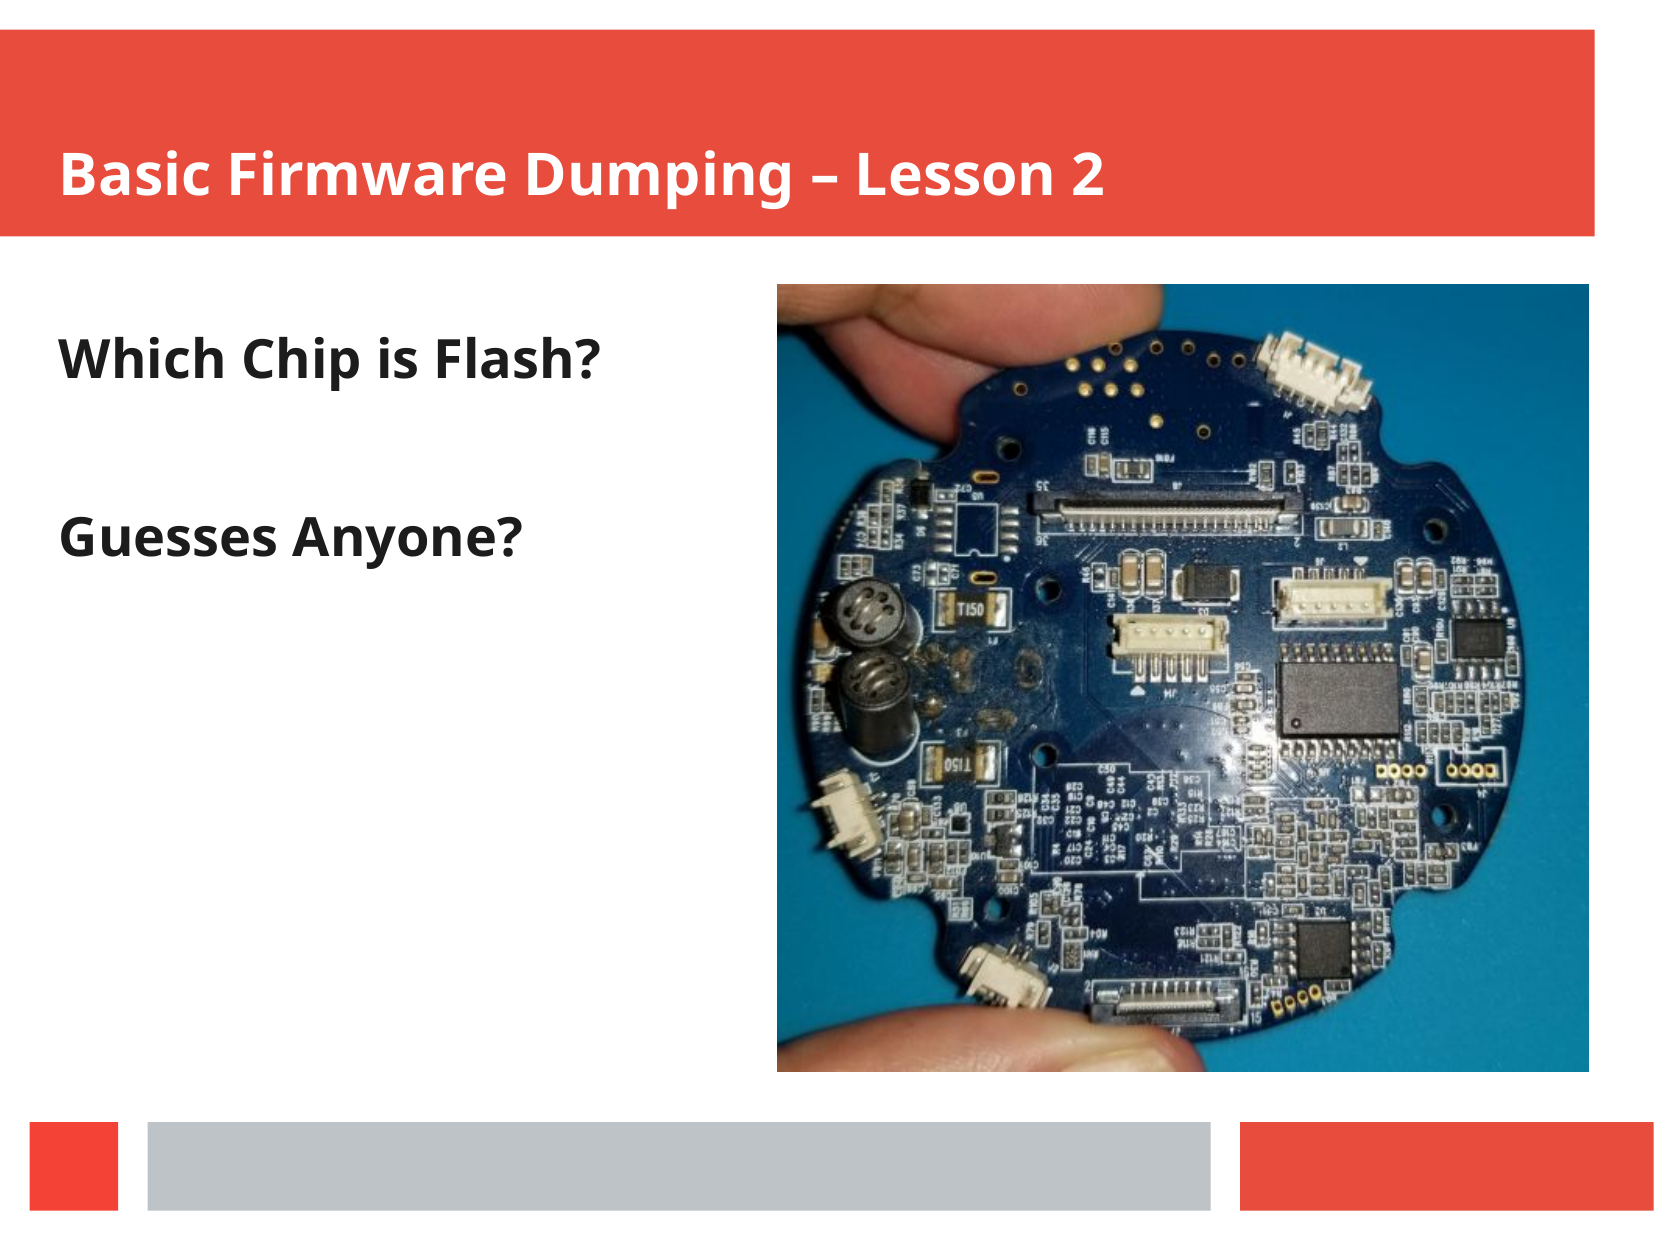

Basic Firmware Dumping – Lesson 2
Which Chip is Flash?
Guesses Anyone?